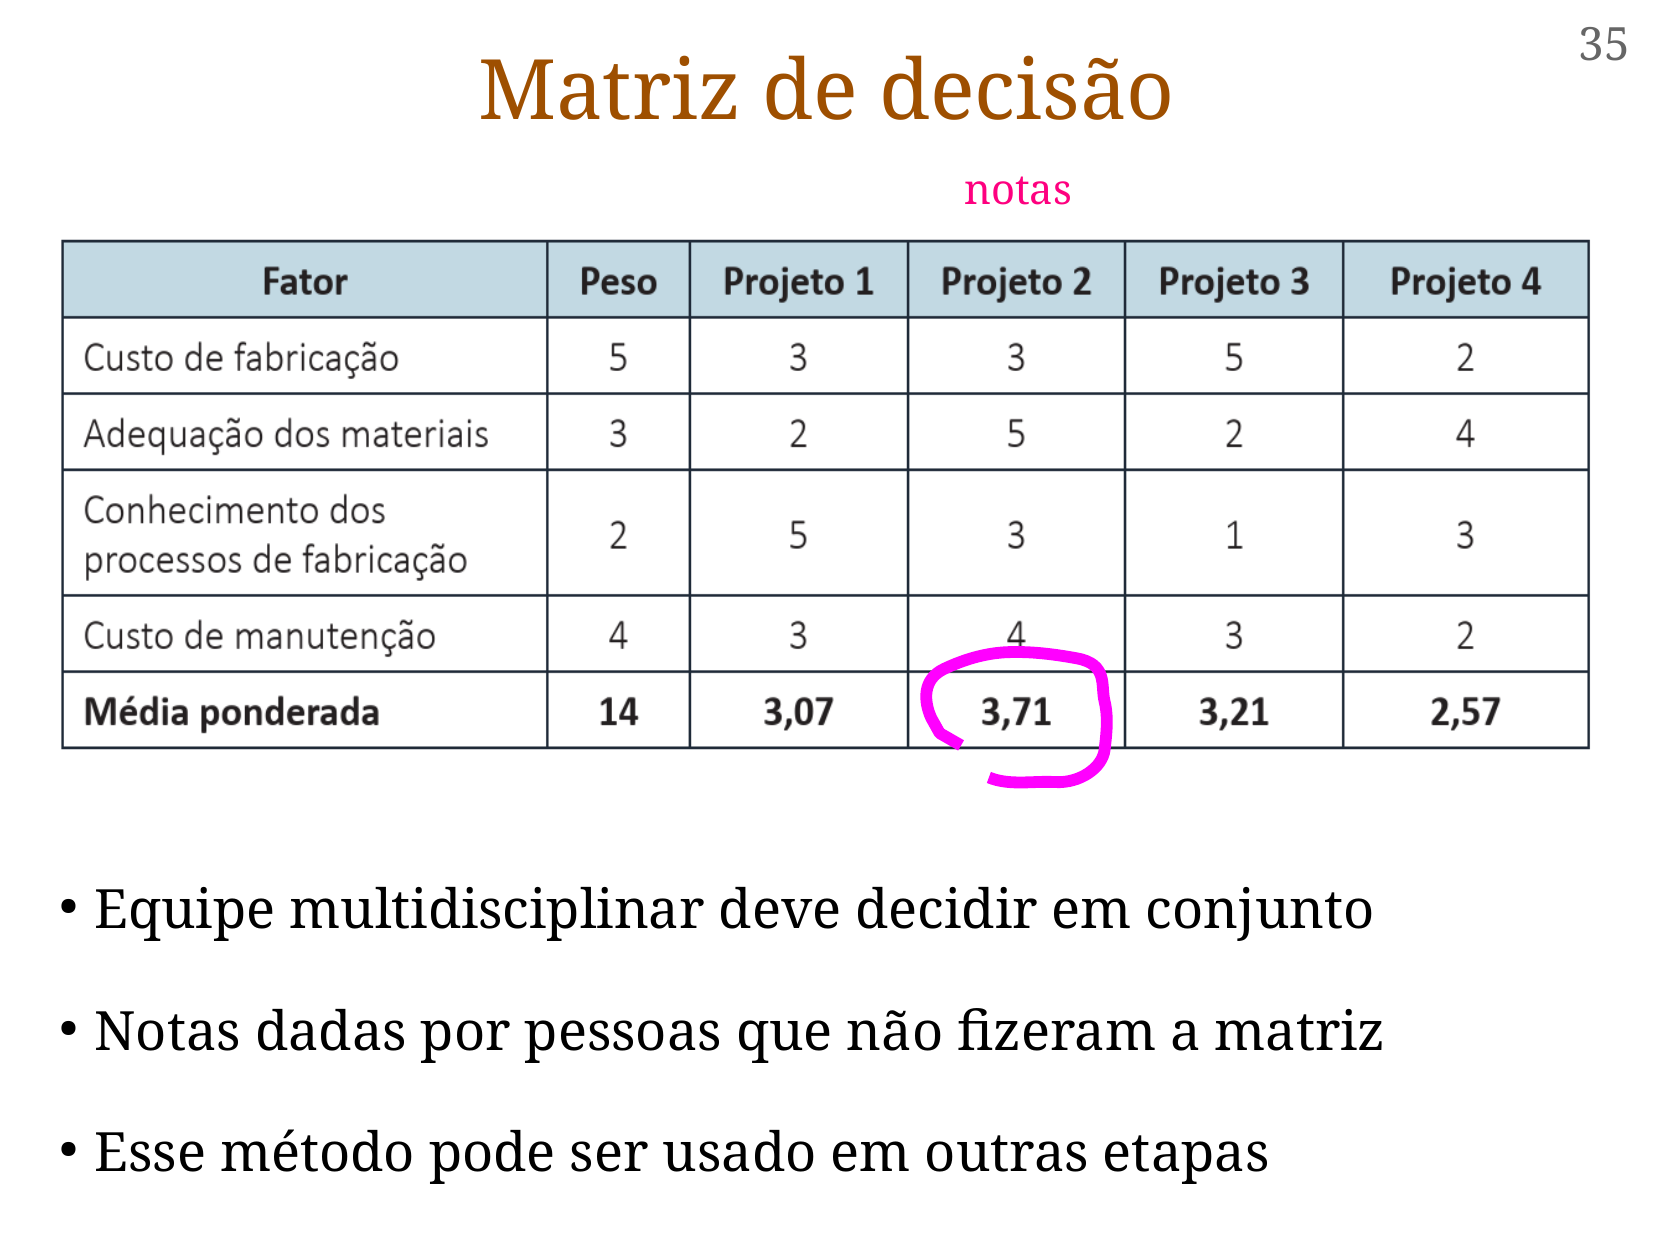

35
# Matriz de decisão
notas
Equipe multidisciplinar deve decidir em conjunto
Notas dadas por pessoas que não fizeram a matriz
Esse método pode ser usado em outras etapas